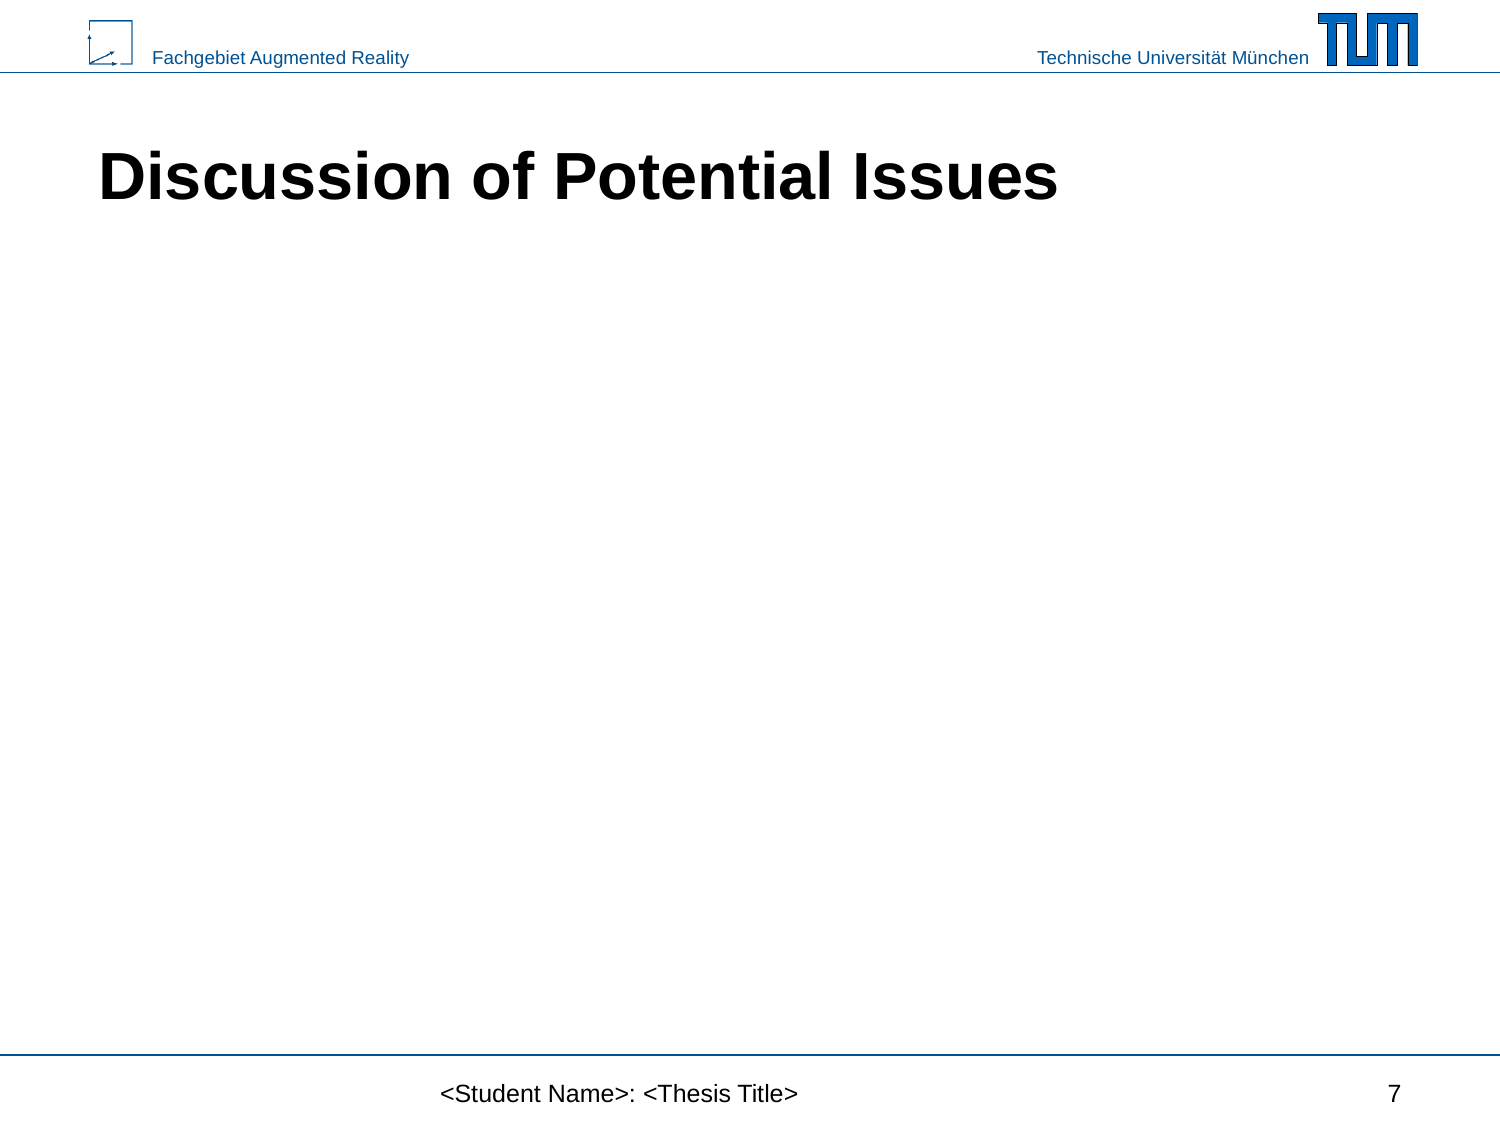

# Discussion of Potential Issues
<Student Name>: <Thesis Title>